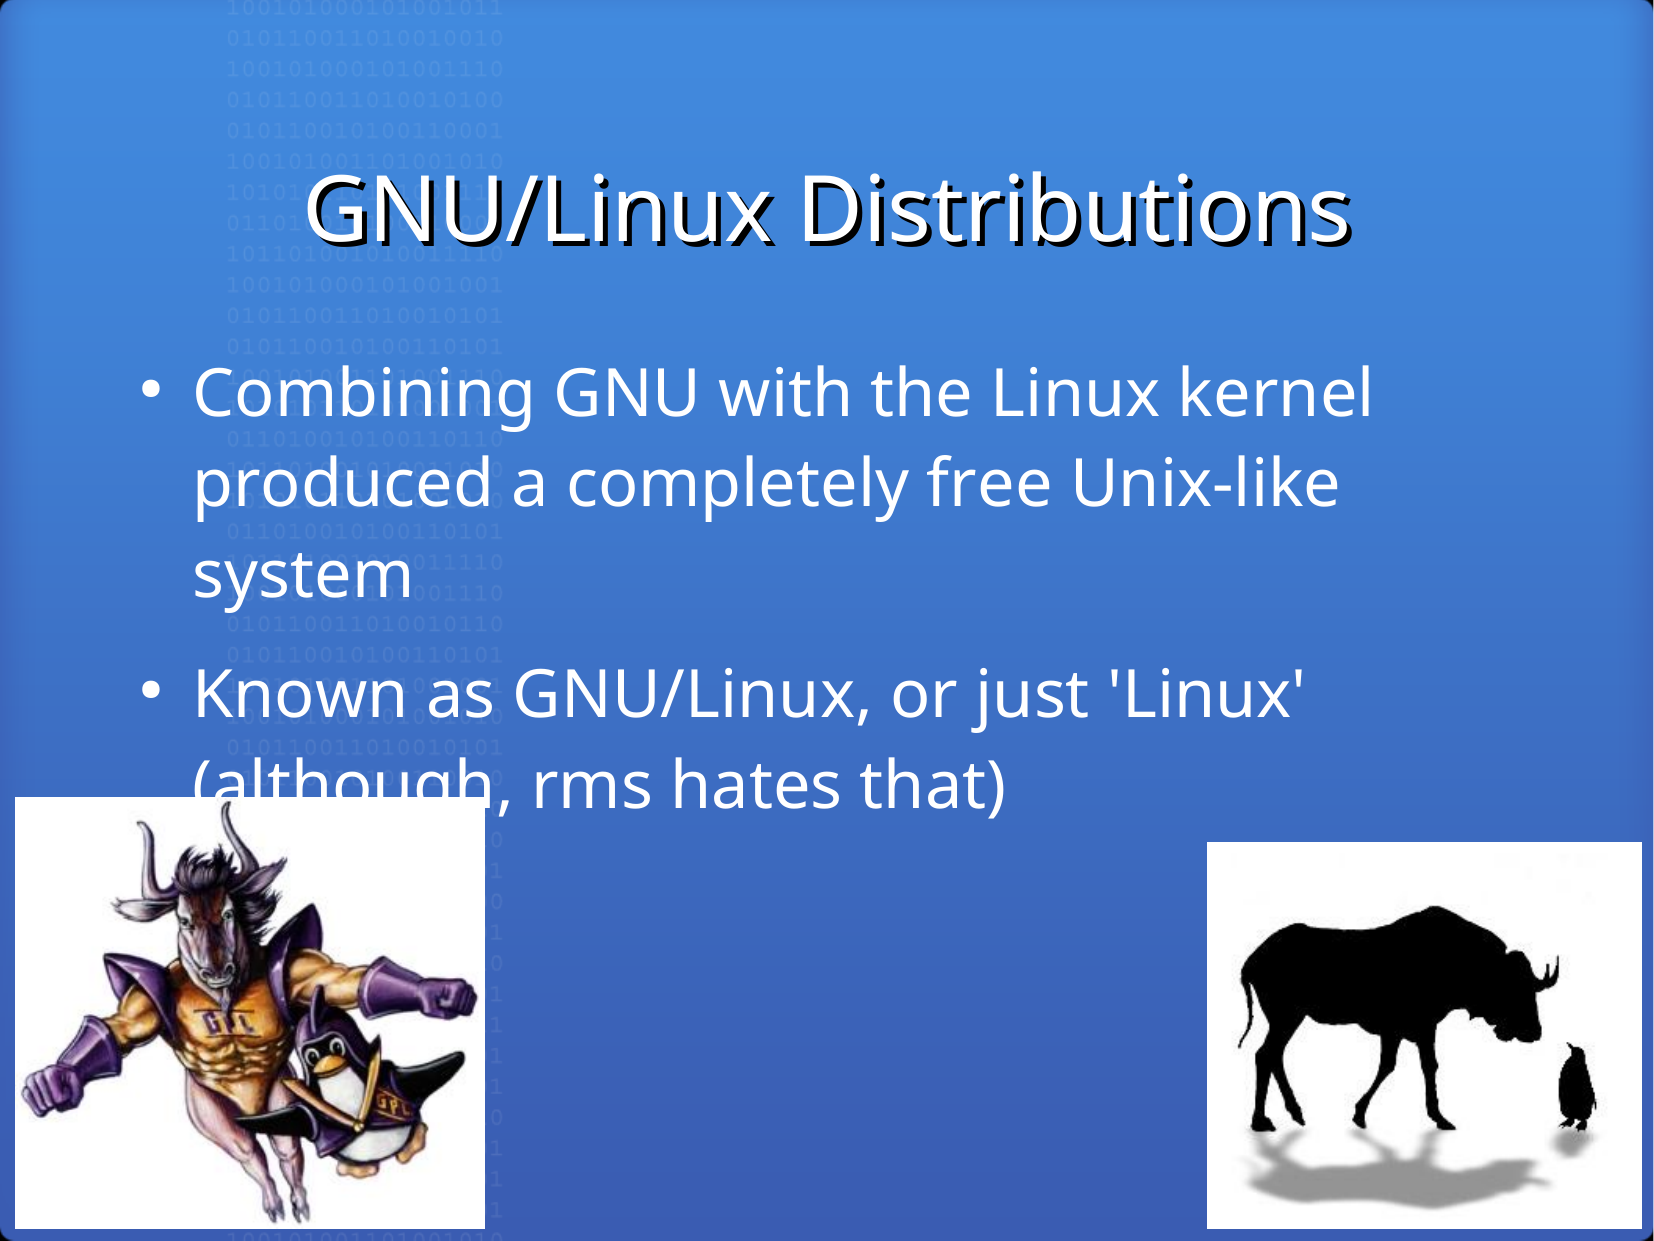

# GNU/Linux Distributions
Combining GNU with the Linux kernel produced a completely free Unix-like system
Known as GNU/Linux, or just 'Linux' (although, rms hates that)